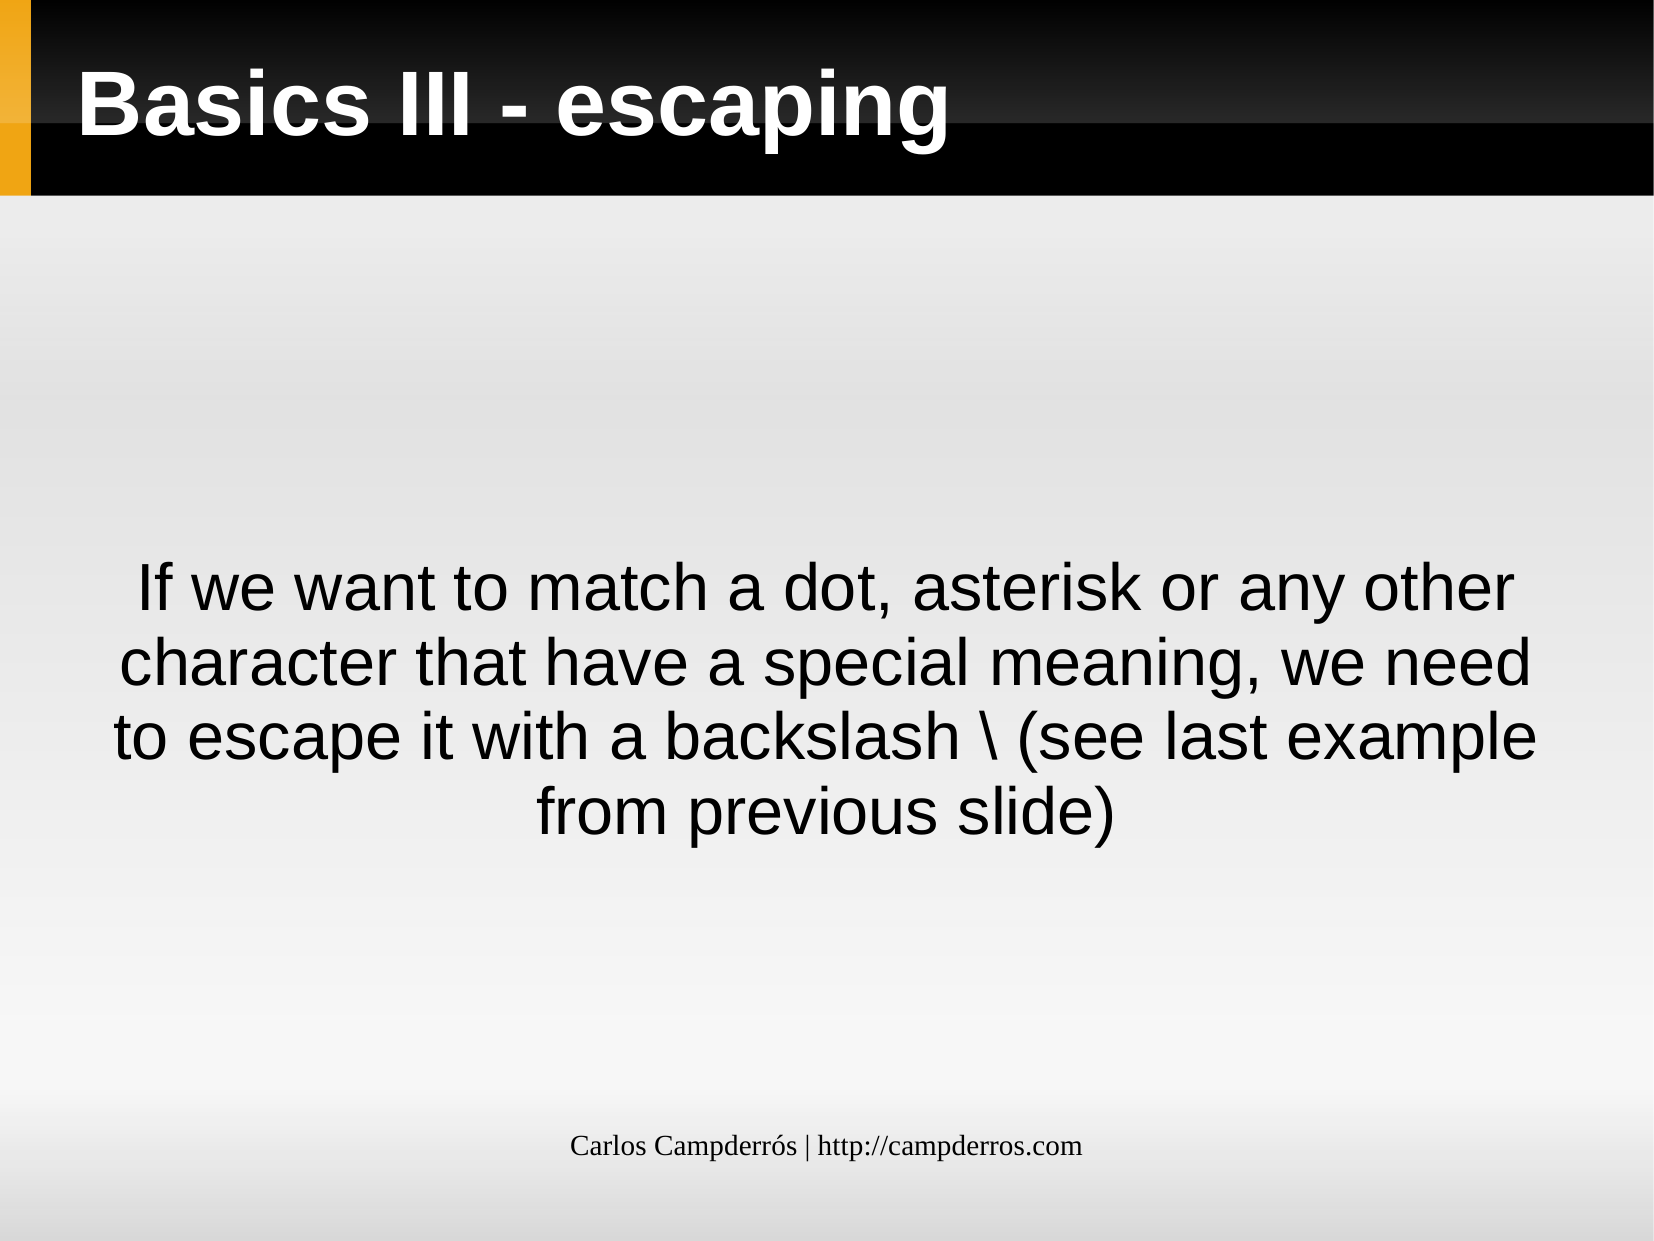

# Basics III - escaping
If we want to match a dot, asterisk or any other character that have a special meaning, we need to escape it with a backslash \ (see last example from previous slide)
Carlos Campderrós | http://campderros.com